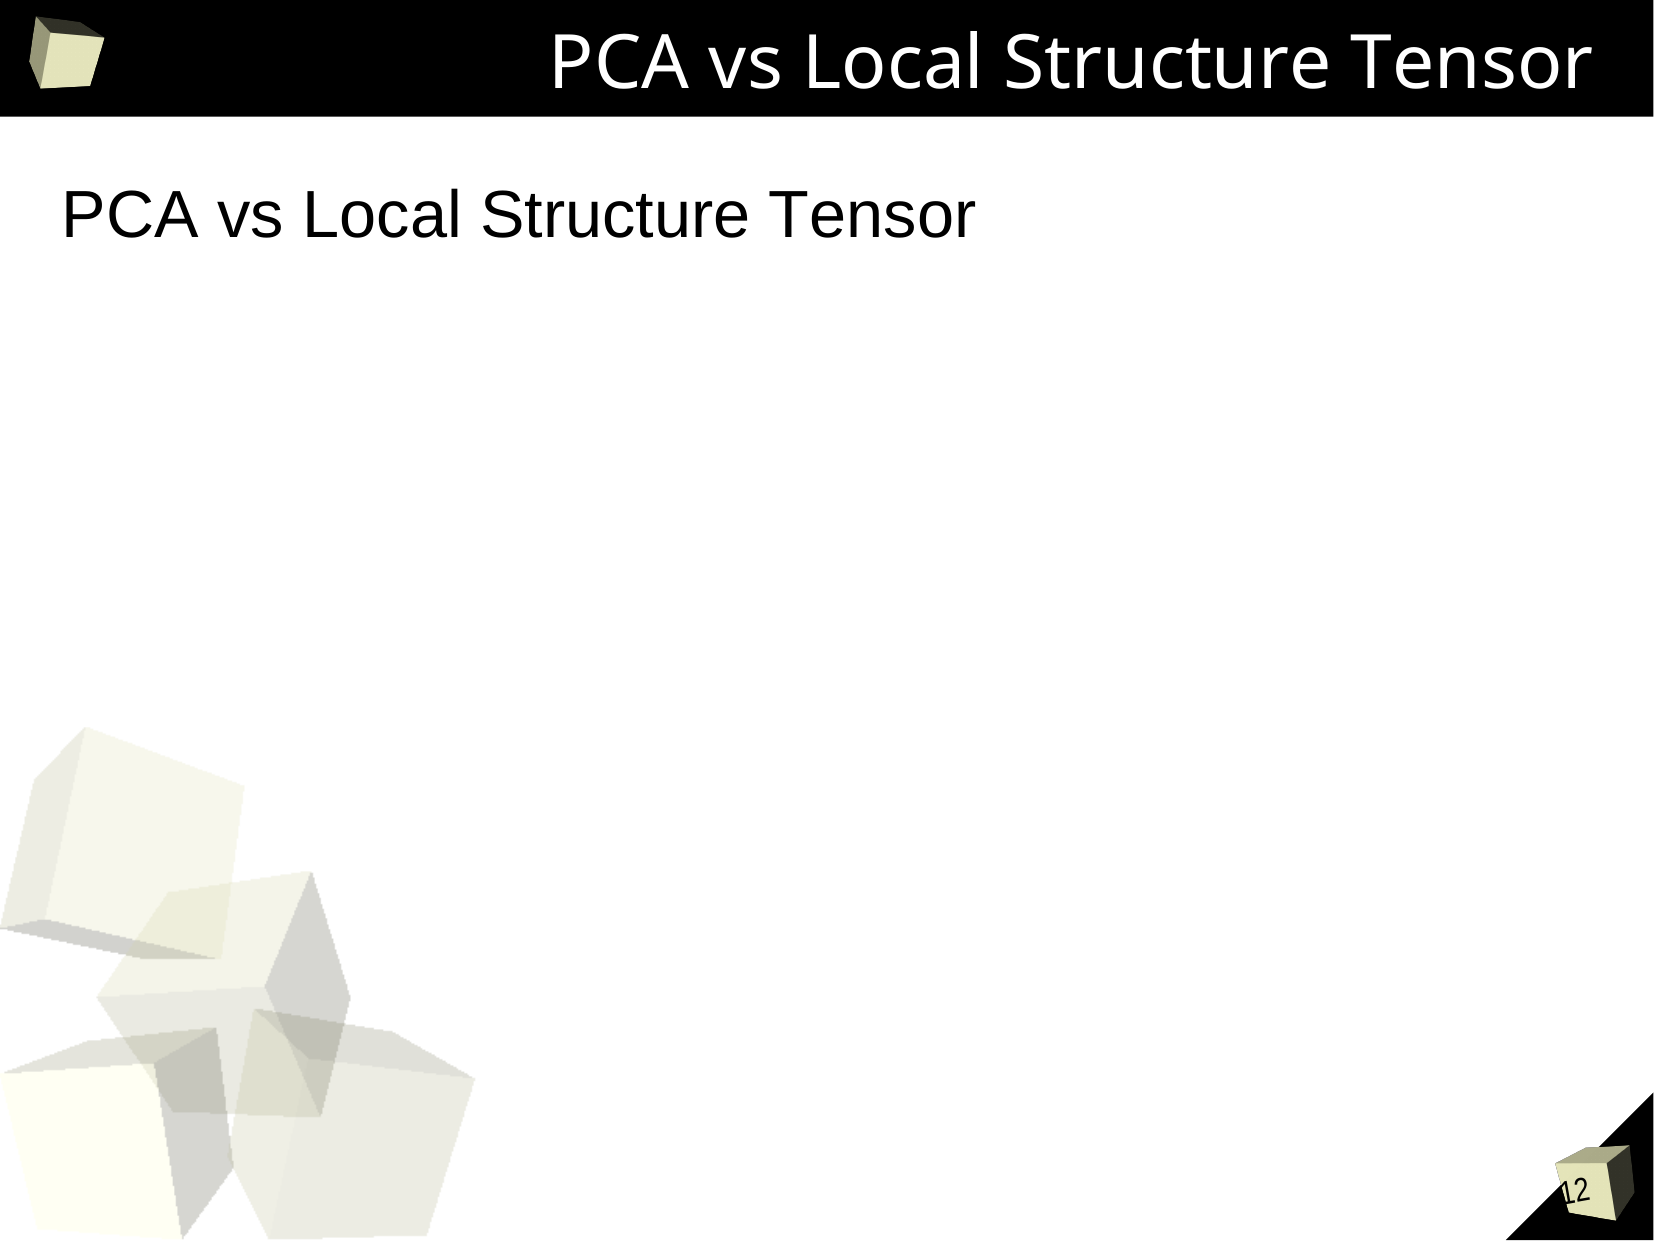

# PCA vs Local Structure Tensor
PCA vs Local Structure Tensor